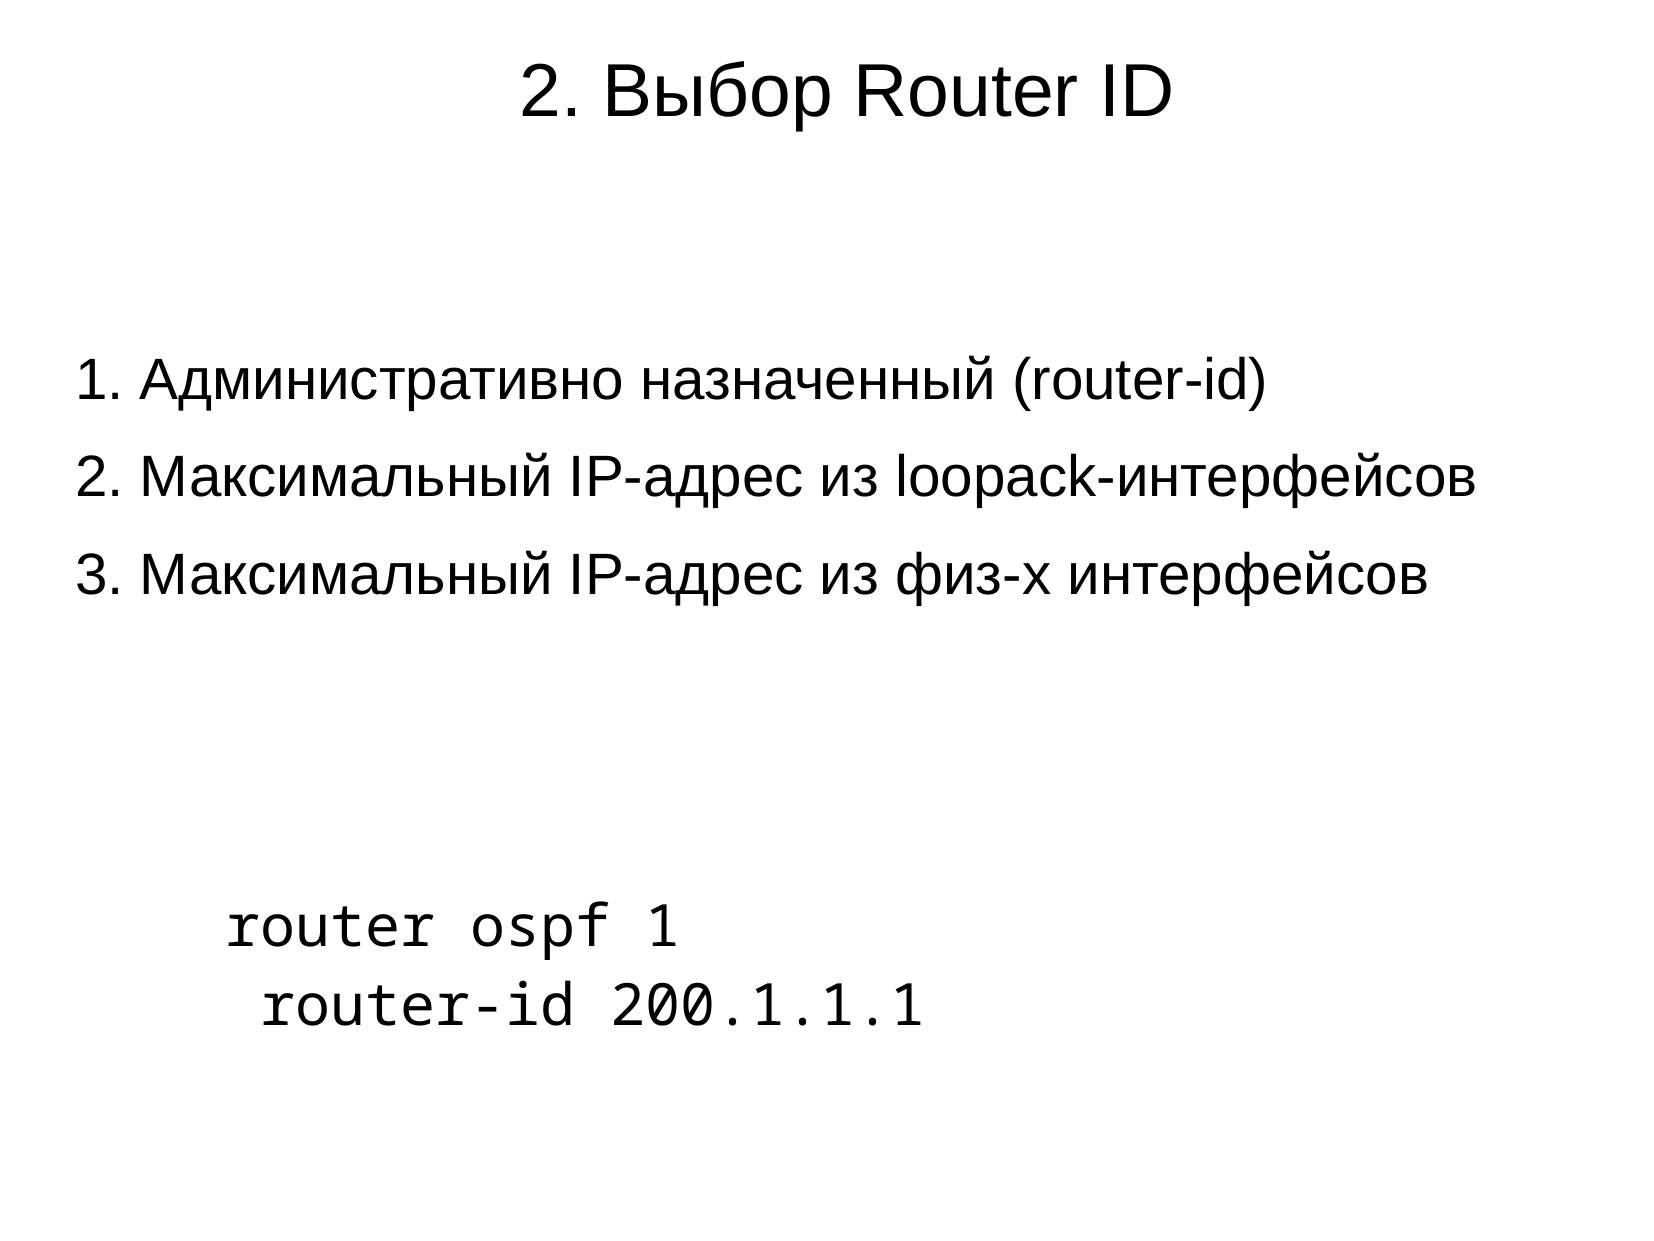

# 2. Выбор Router ID
1. Административно назначенный (router-id)
2. Максимальный IP-адрес из loopack-интерфейсов
3. Максимальный IP-адрес из физ-х интерфейсов
		router ospf 1
		 router-id 200.1.1.1